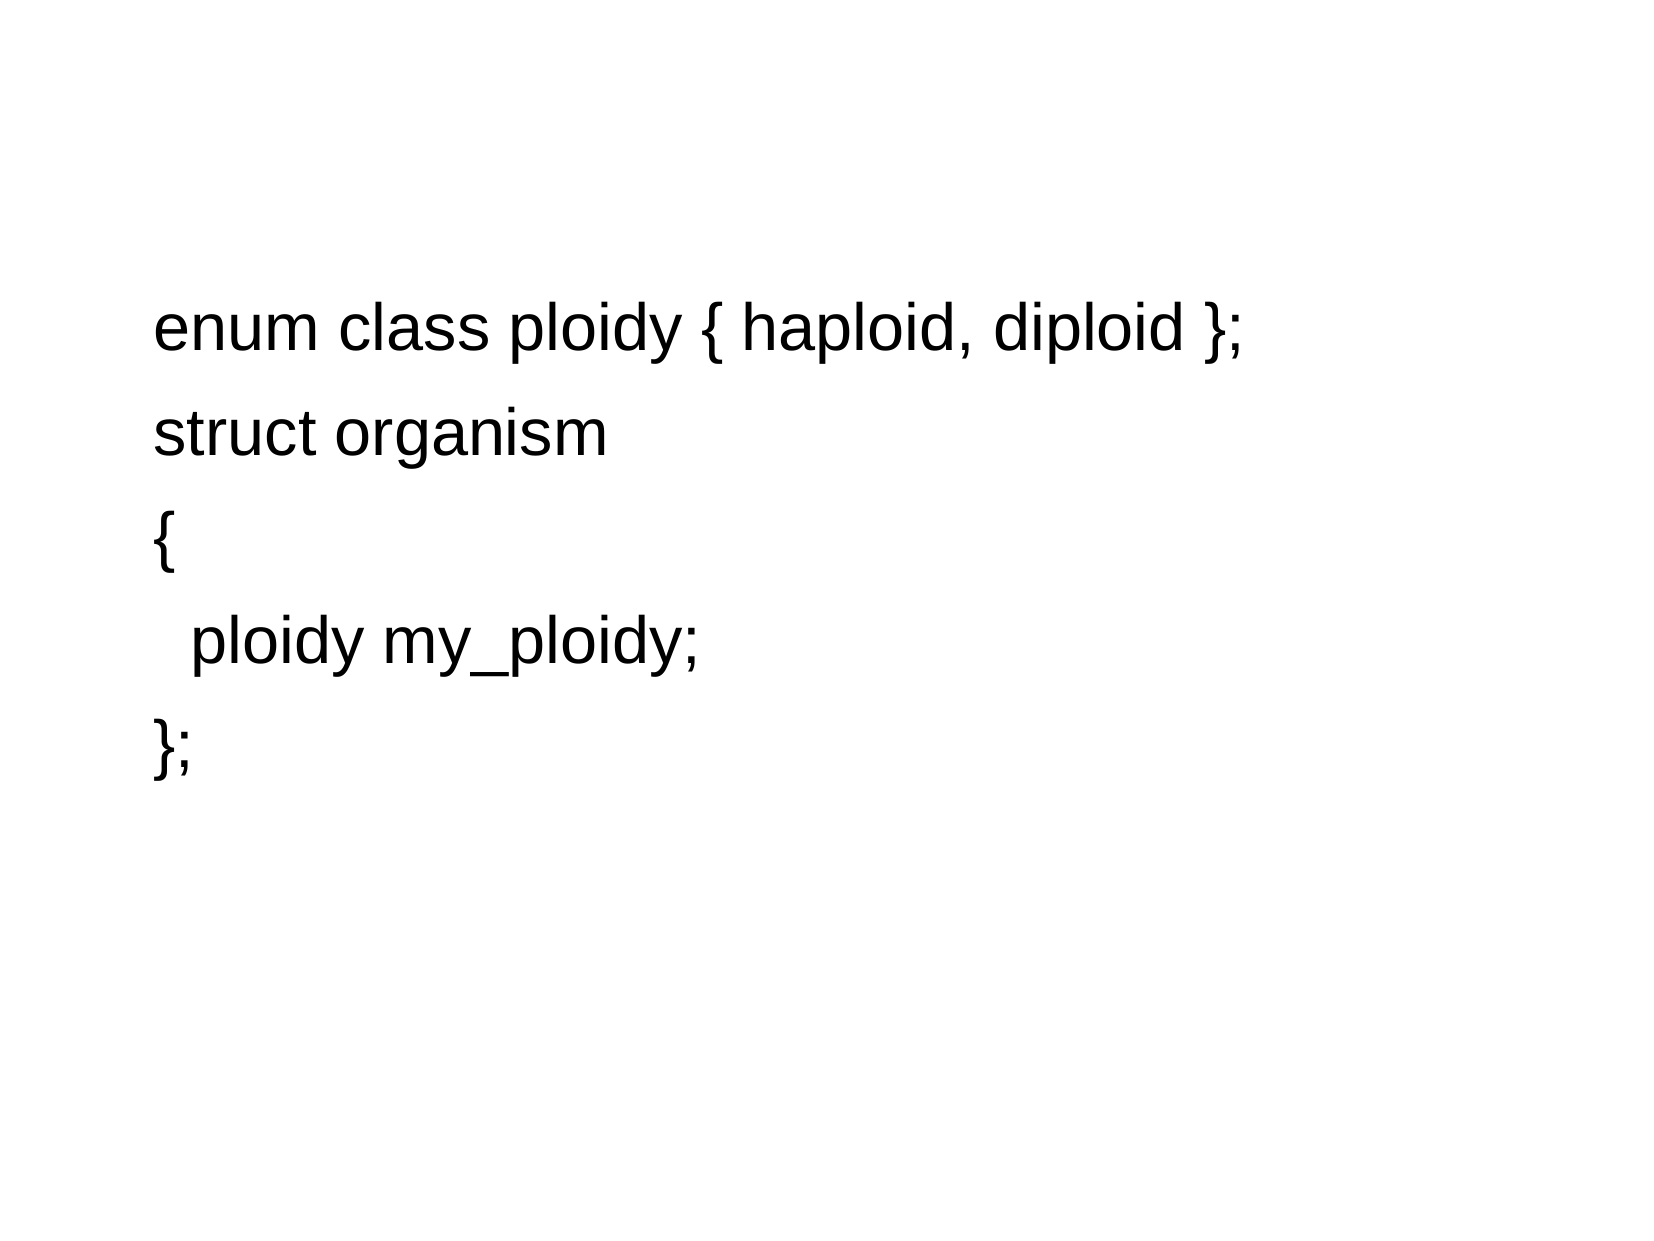

#
enum class ploidy { haploid, diploid };
struct organism
{
 ploidy my_ploidy;
};